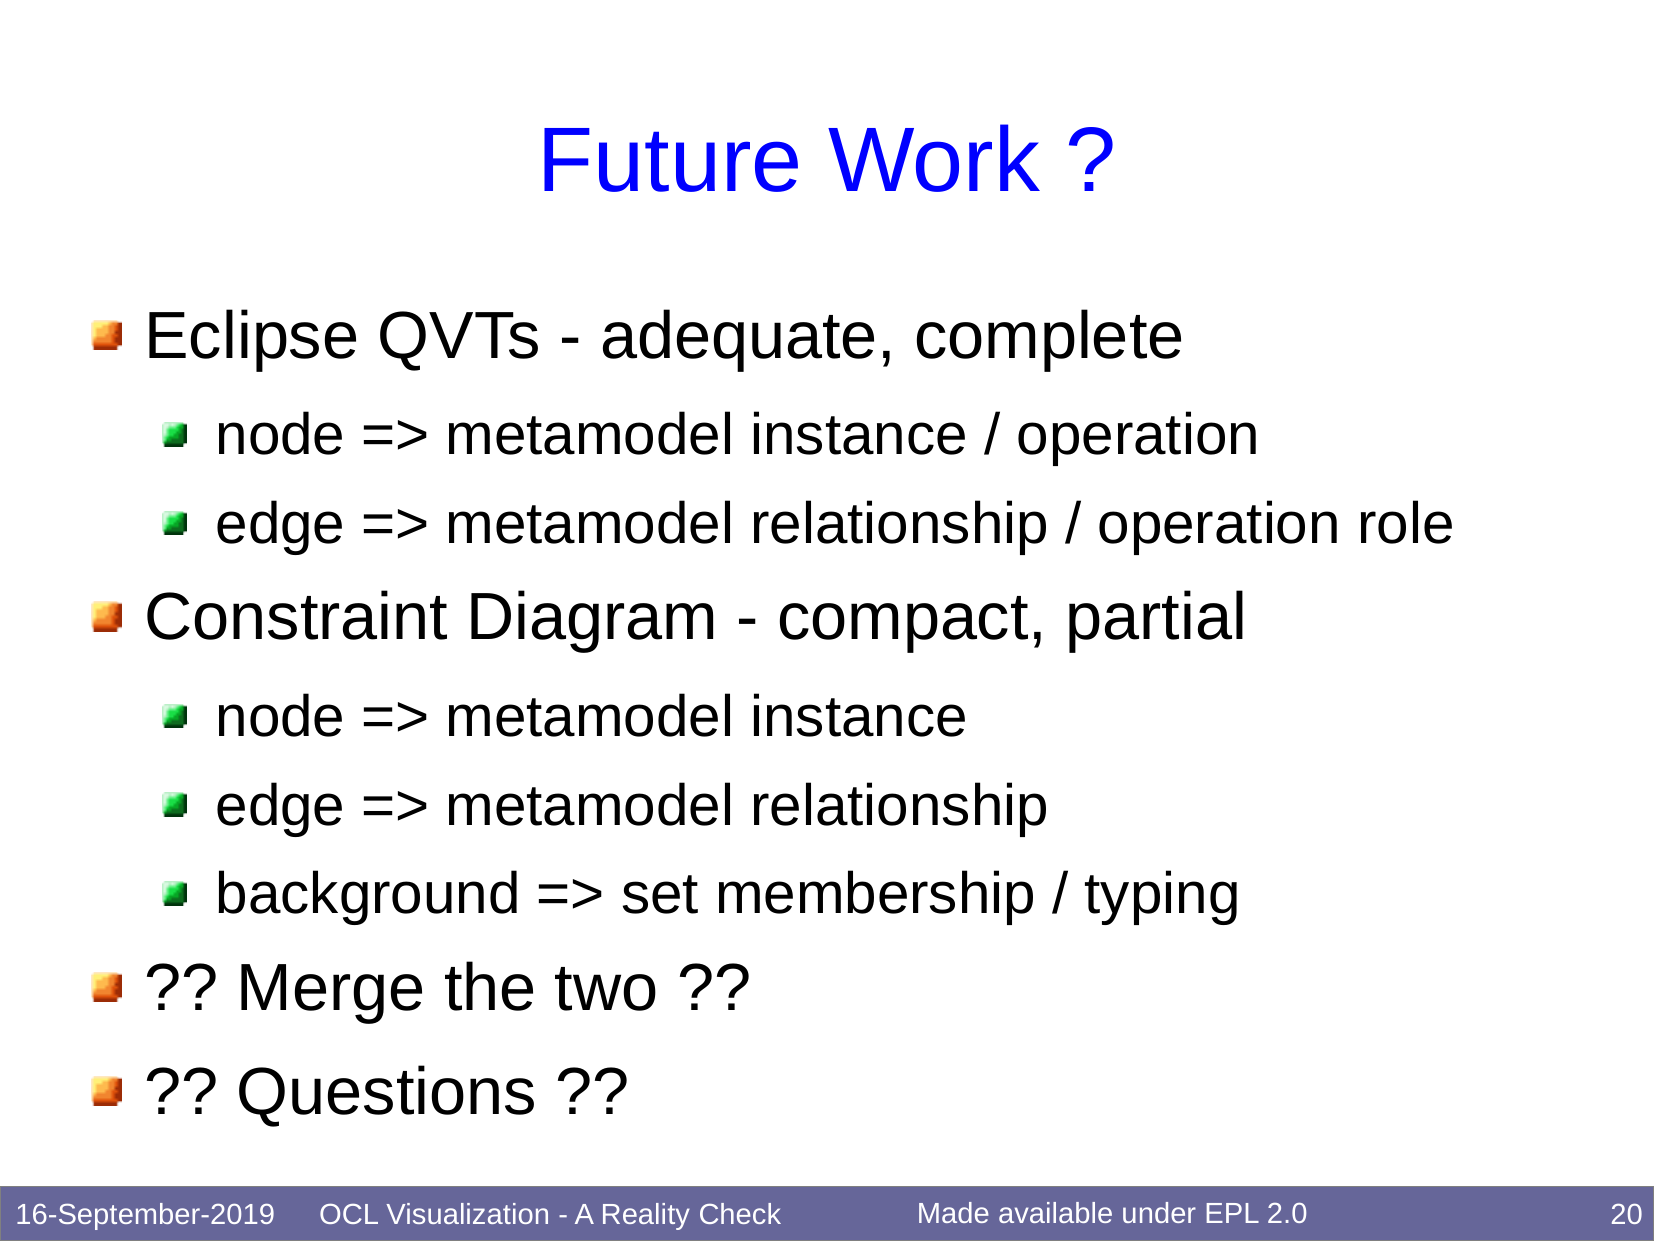

# Future Work ?
Eclipse QVTs - adequate, complete
node => metamodel instance / operation
edge => metamodel relationship / operation role
Constraint Diagram - compact, partial
node => metamodel instance
edge => metamodel relationship
background => set membership / typing
?? Merge the two ??
?? Questions ??
16-September-2019
OCL Visualization - A Reality Check
20